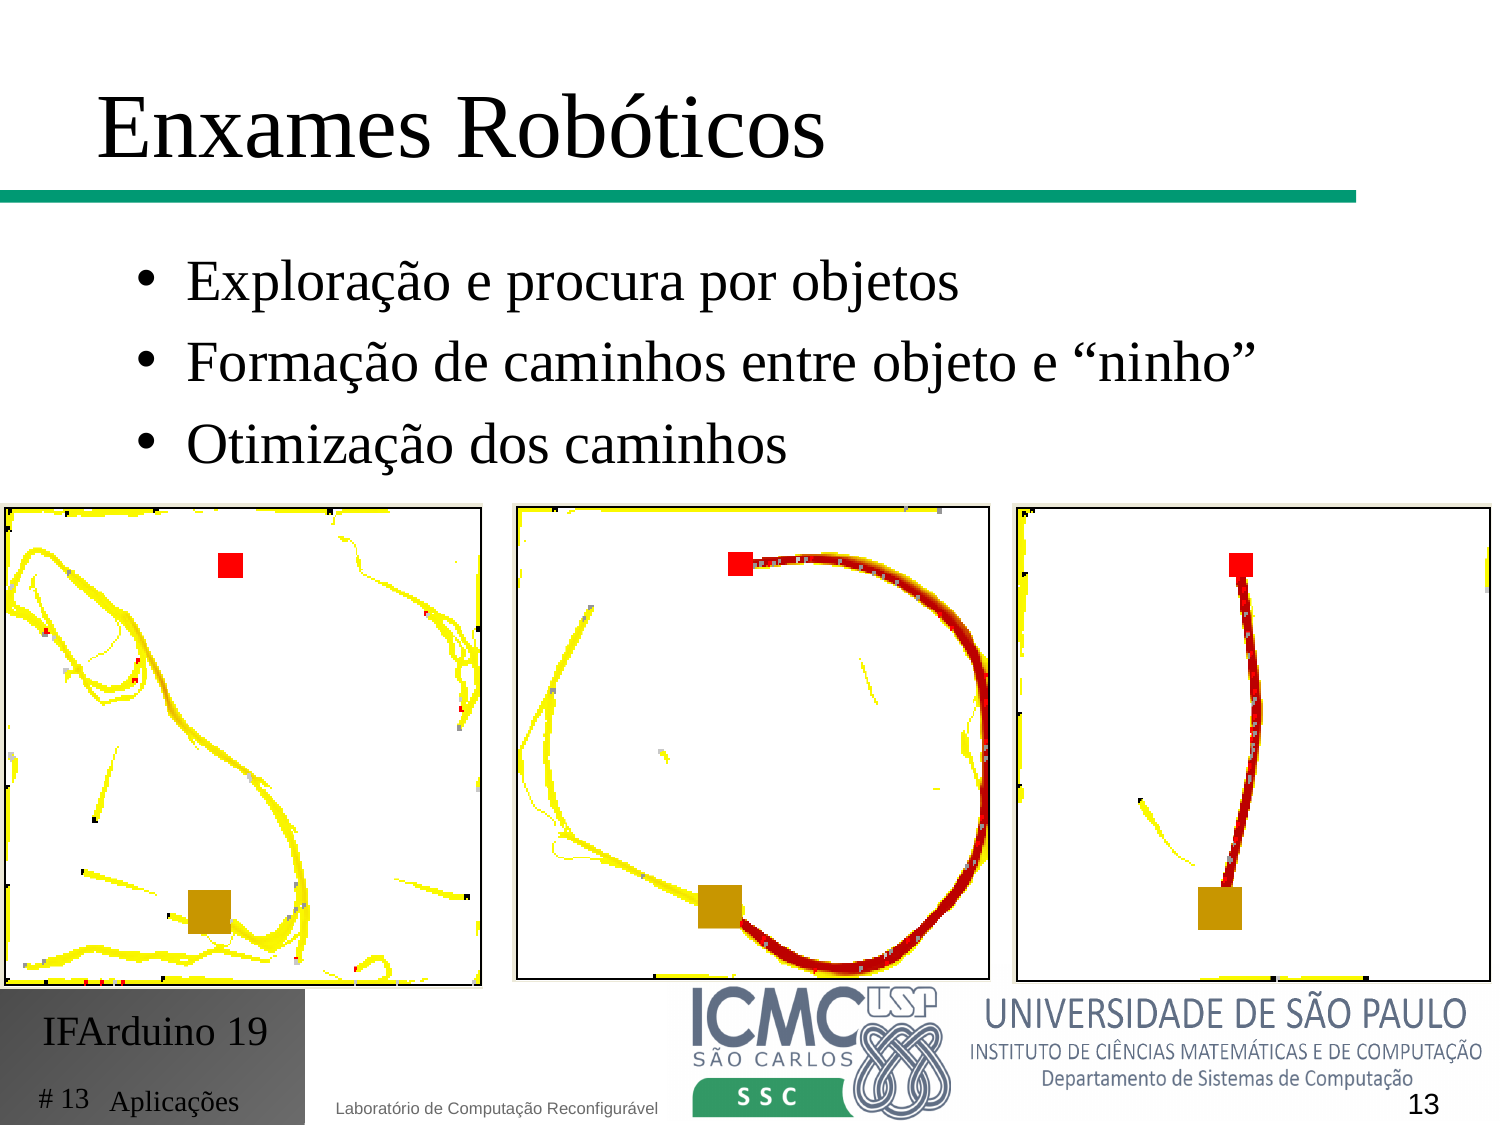

Enxames Robóticos
 Exploração e procura por objetos
 Formação de caminhos entre objeto e “ninho”
 Otimização dos caminhos
#
Aplicações